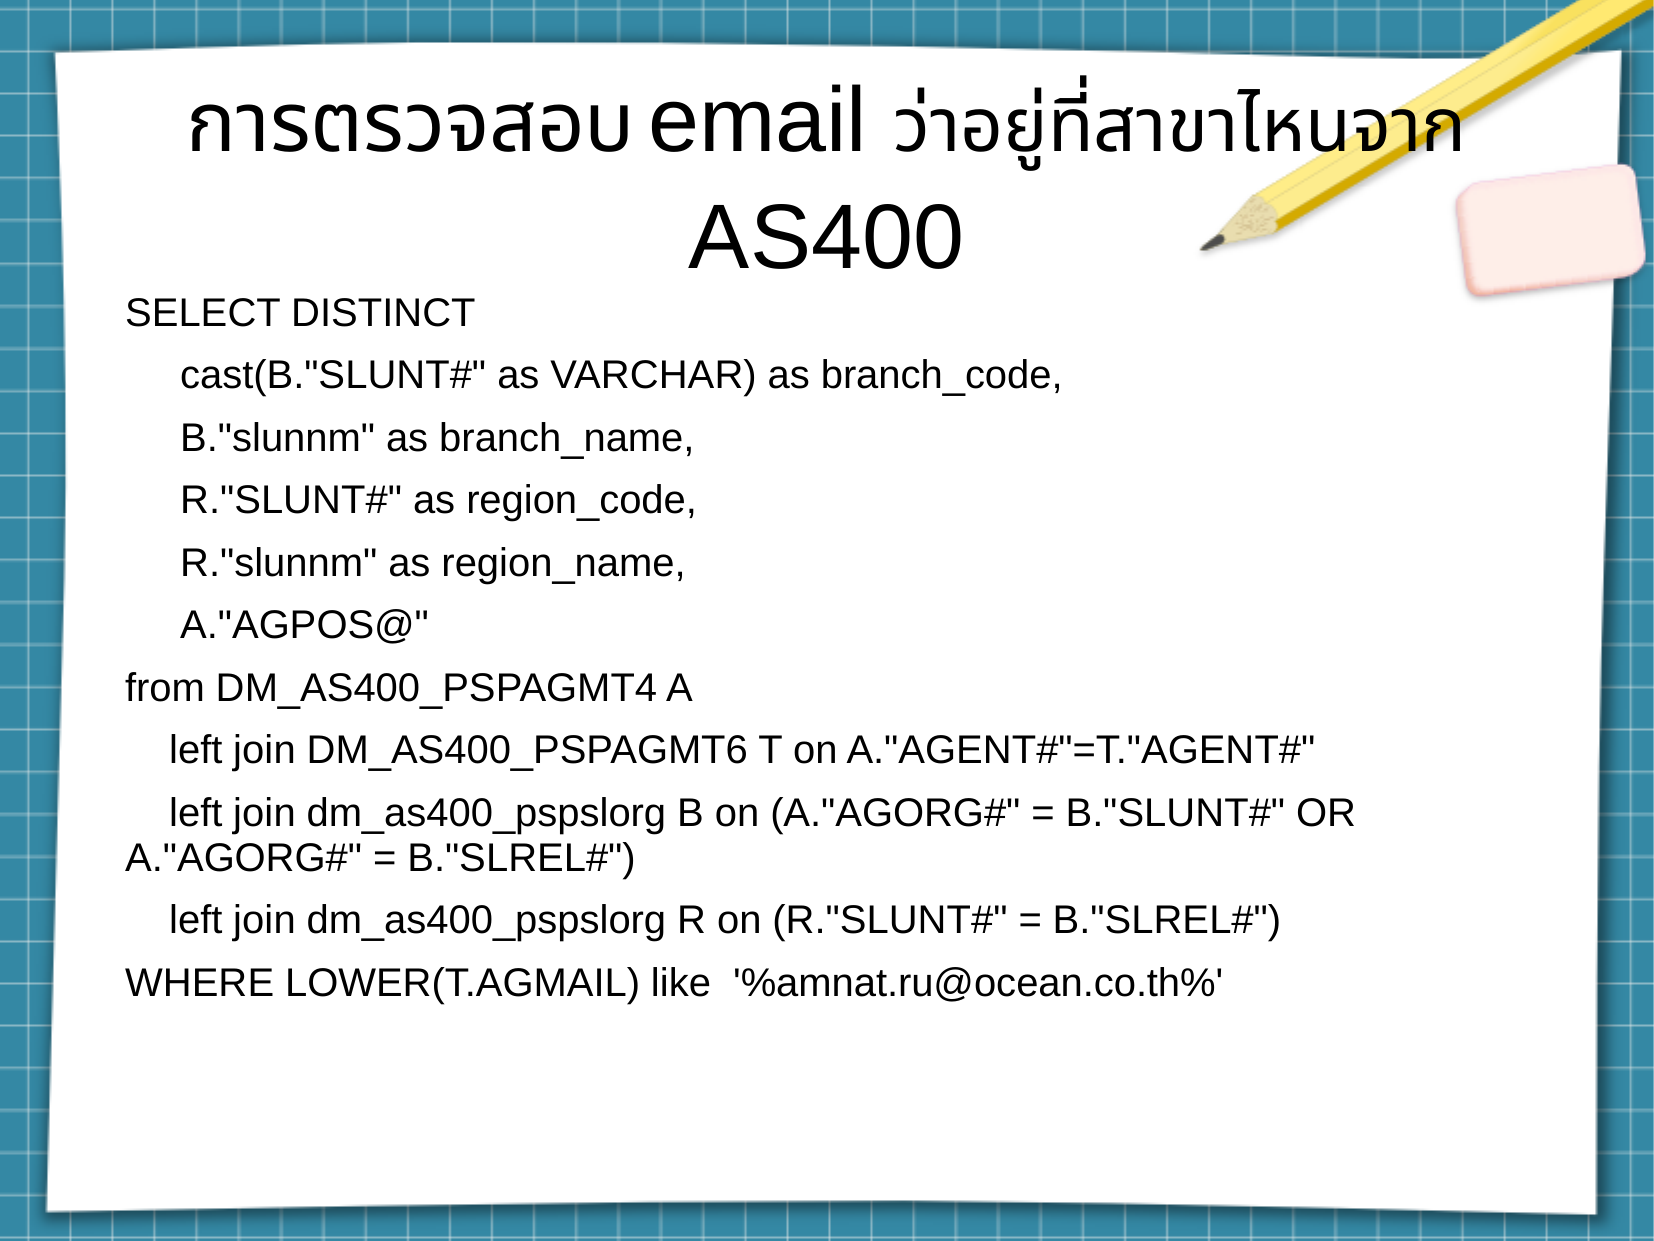

# การตรวจสอบ email ว่าอยู่ที่สาขาไหนจาก AS400
SELECT DISTINCT
 cast(B."SLUNT#" as VARCHAR) as branch_code,
 B."slunnm" as branch_name,
 R."SLUNT#" as region_code,
 R."slunnm" as region_name,
 A."AGPOS@"
from DM_AS400_PSPAGMT4 A
 left join DM_AS400_PSPAGMT6 T on A."AGENT#"=T."AGENT#"
 left join dm_as400_pspslorg B on (A."AGORG#" = B."SLUNT#" OR A."AGORG#" = B."SLREL#")
 left join dm_as400_pspslorg R on (R."SLUNT#" = B."SLREL#")
WHERE LOWER(T.AGMAIL) like '%amnat.ru@ocean.co.th%'